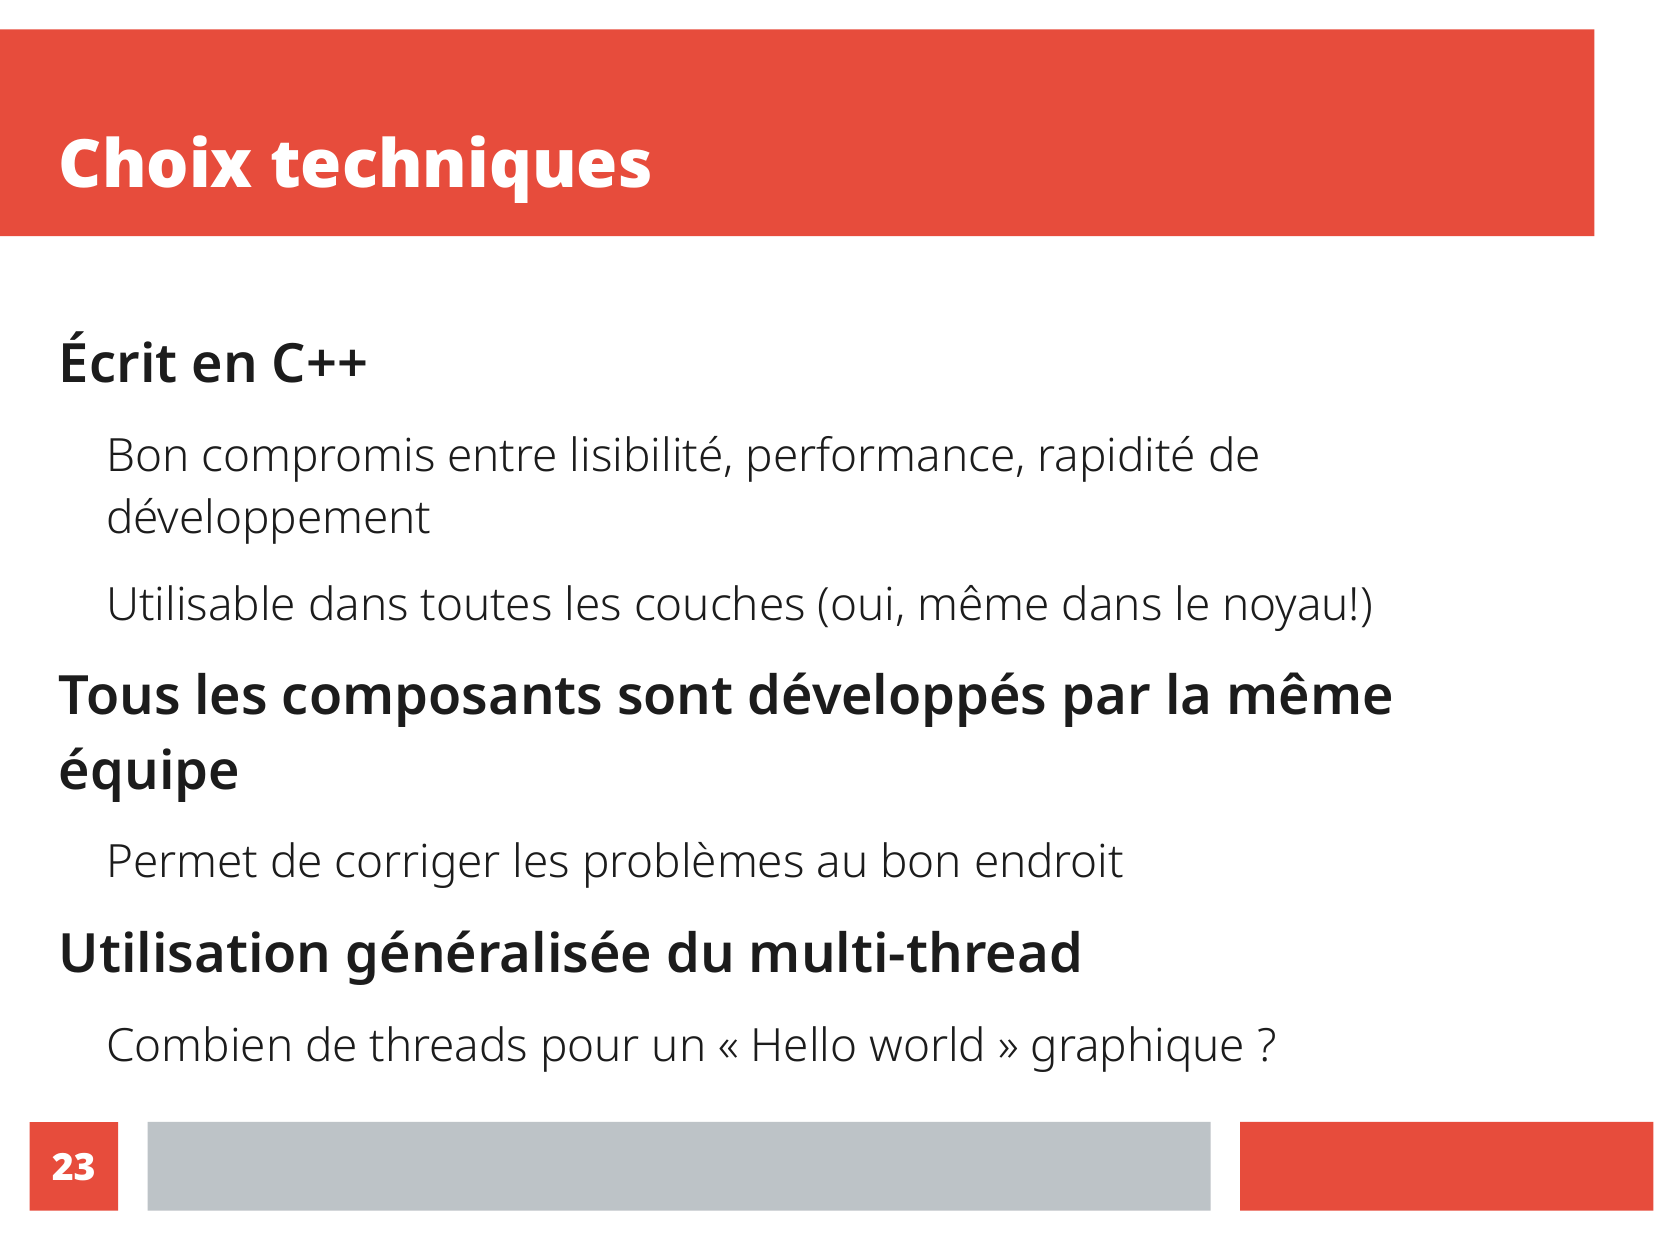

# Choix techniques
Écrit en C++
Bon compromis entre lisibilité, performance, rapidité de développement
Utilisable dans toutes les couches (oui, même dans le noyau!)
Tous les composants sont développés par la même équipe
Permet de corriger les problèmes au bon endroit
Utilisation généralisée du multi-thread
Combien de threads pour un « Hello world » graphique ?
23